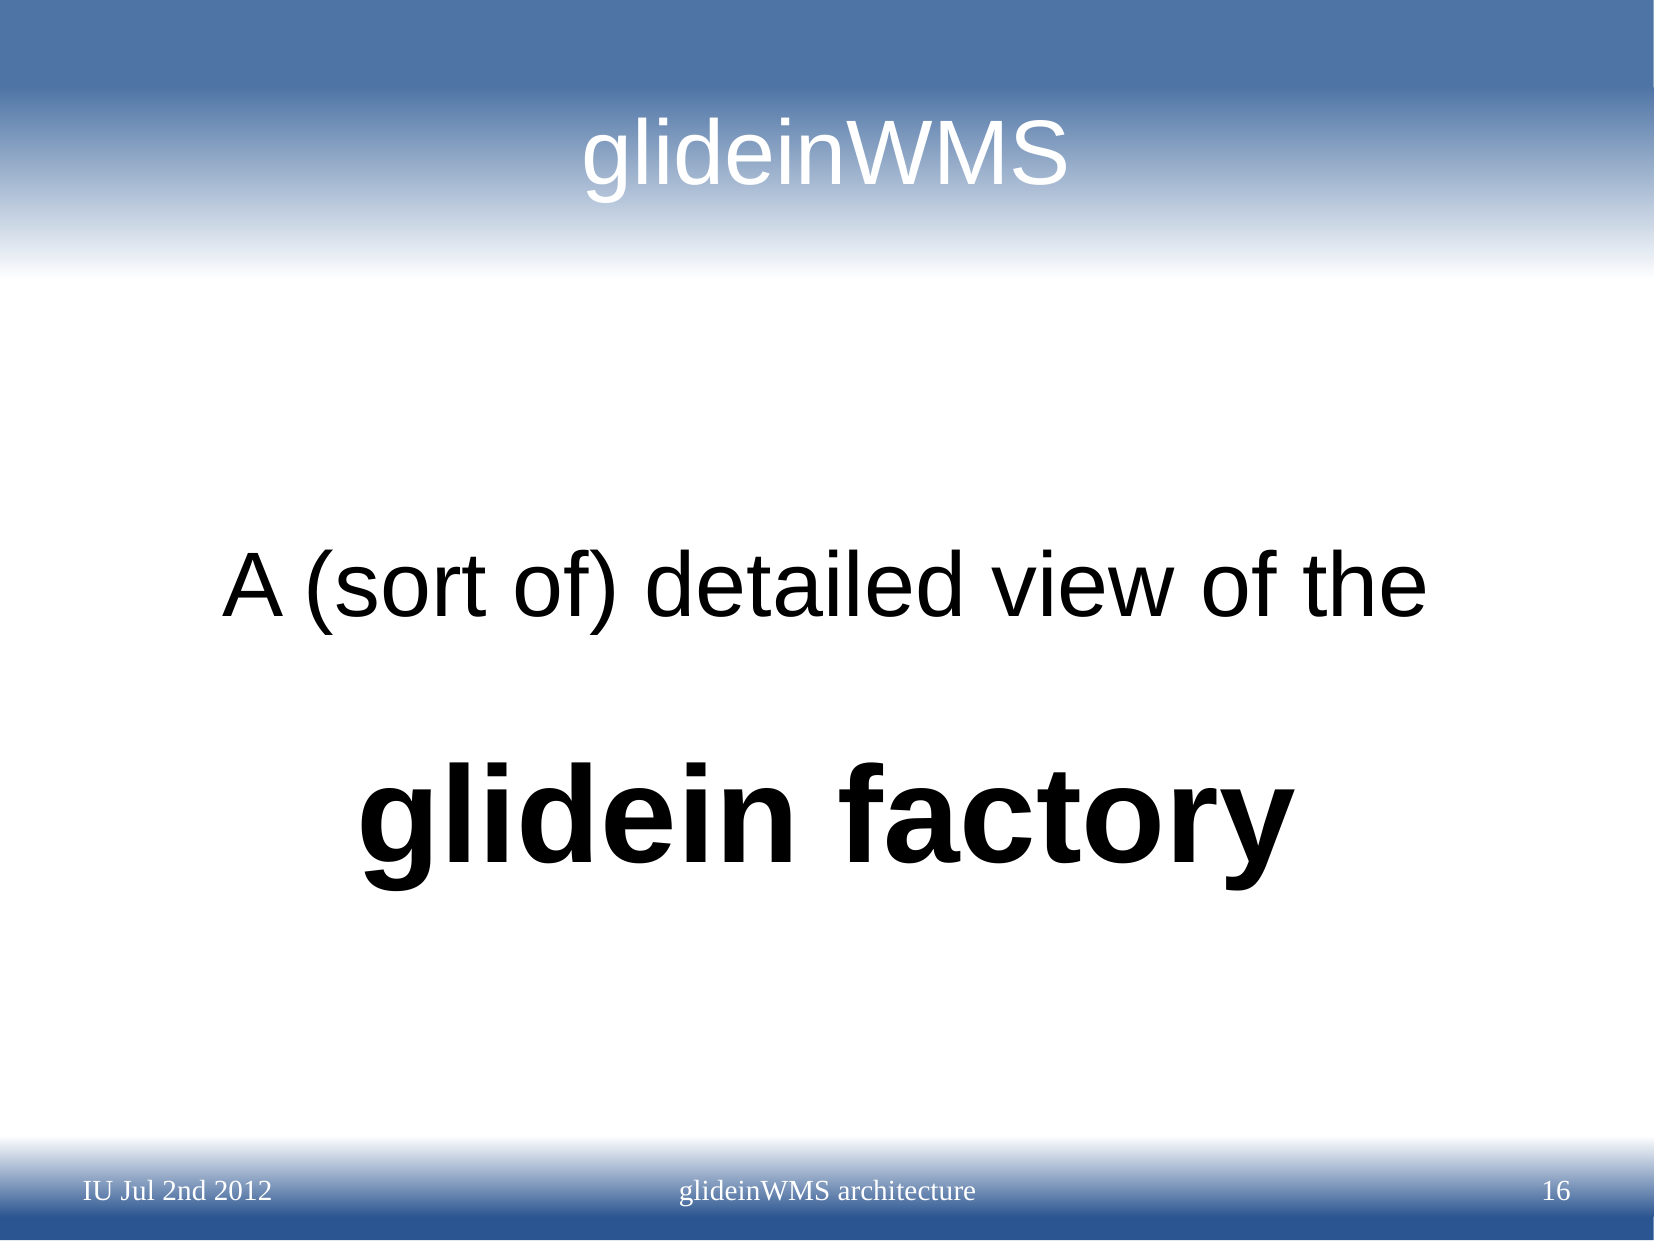

# glideinWMS
A (sort of) detailed view of the
glidein factory
IU Jul 2nd 2012
glideinWMS architecture
16